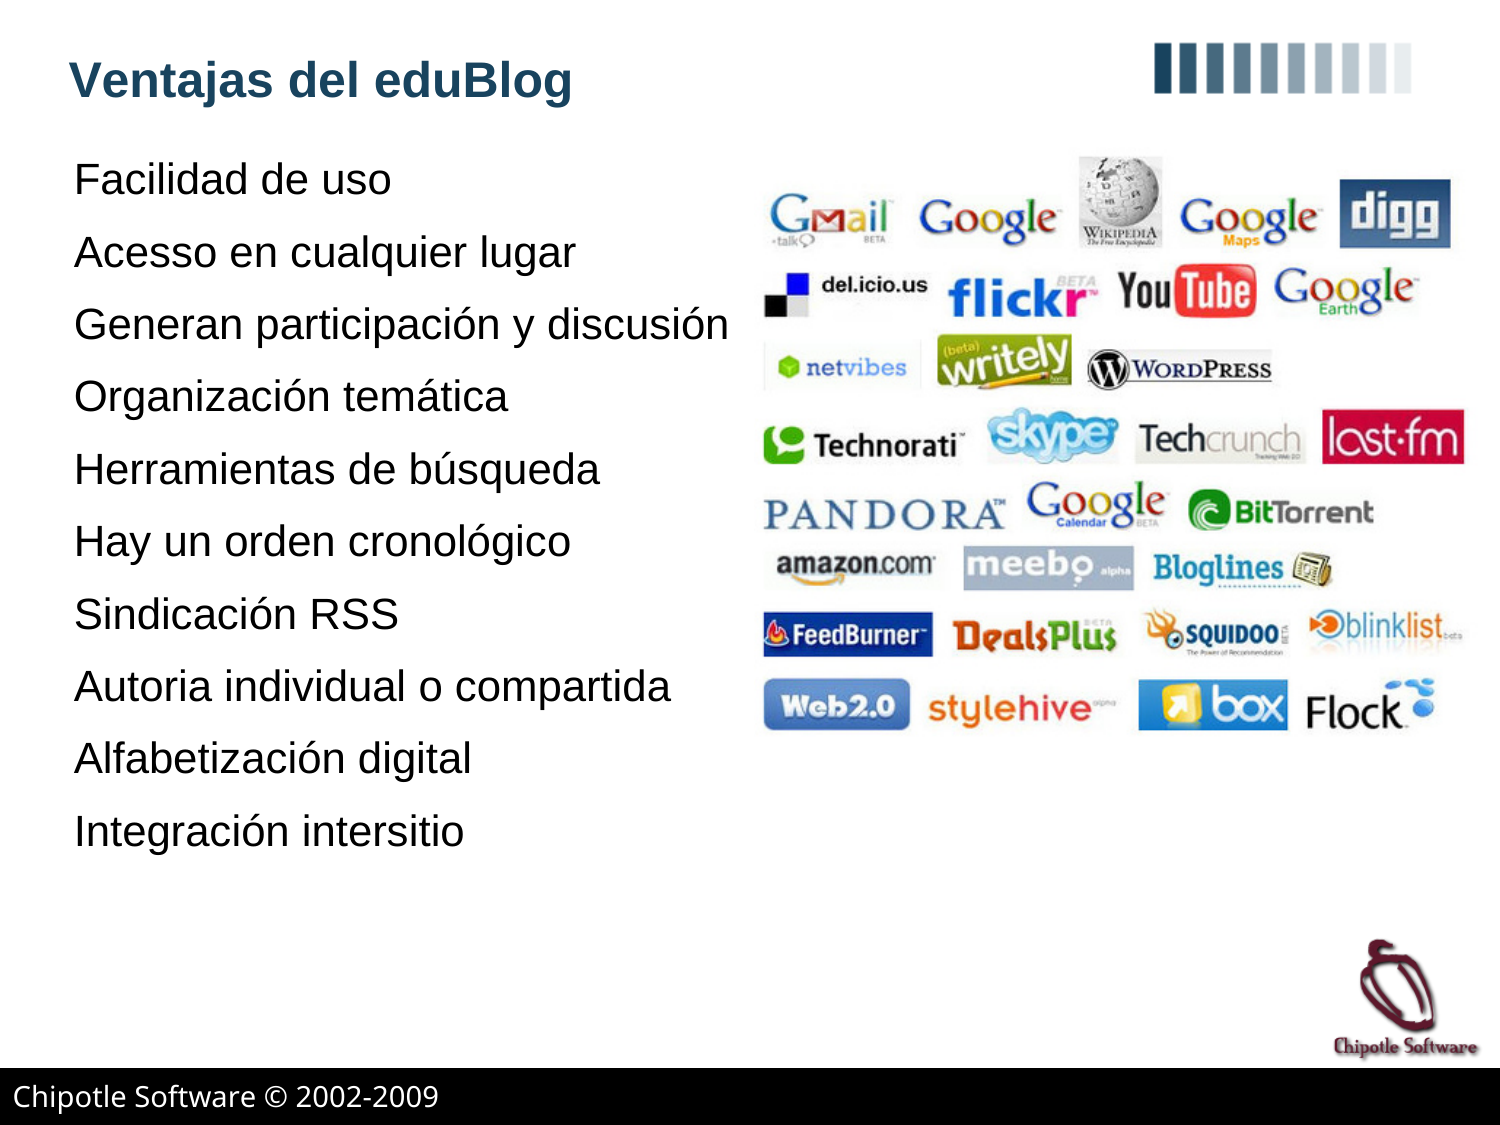

# Ventajas del eduBlog
Facilidad de uso
Acesso en cualquier lugar
Generan participación y discusión
Organización temática
Herramientas de búsqueda
Hay un orden cronológico
Sindicación RSS
Autoria individual o compartida
Alfabetización digital
Integración intersitio